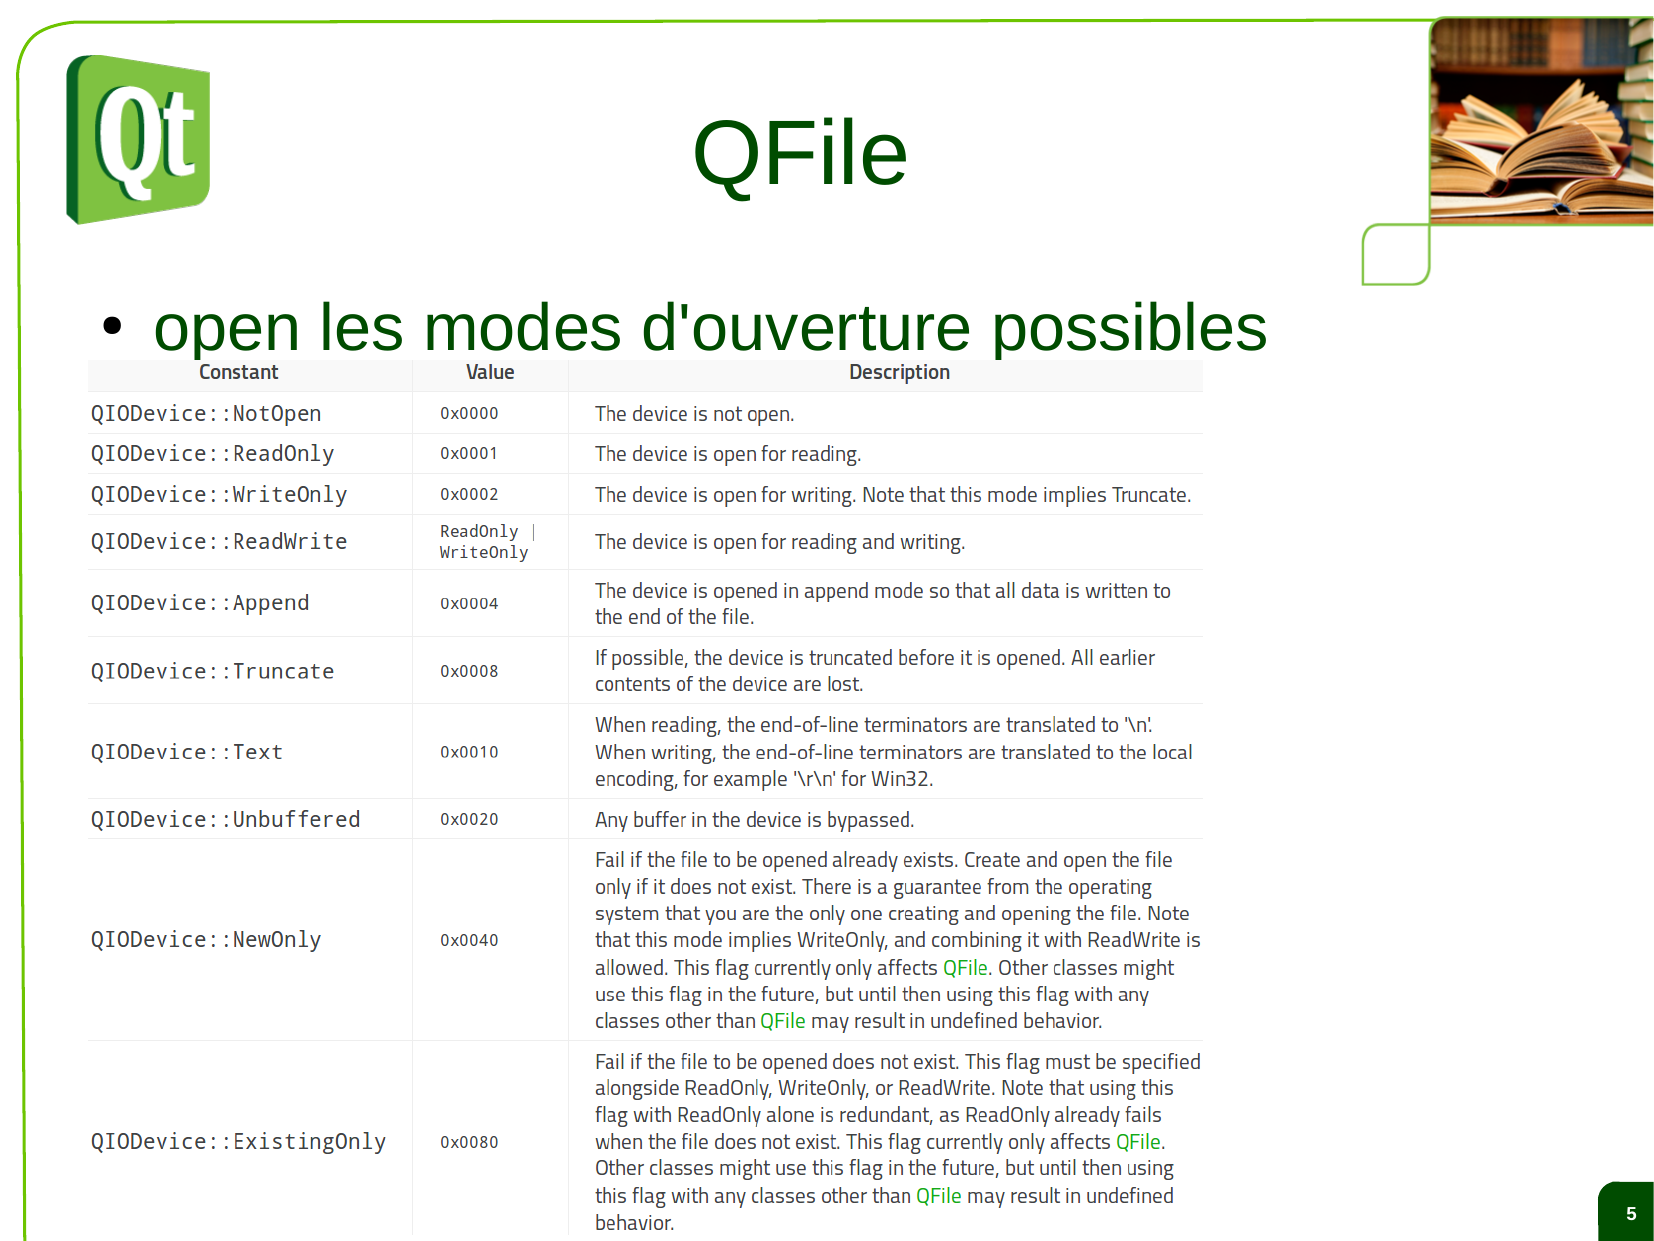

# QFile
open les modes d'ouverture possibles